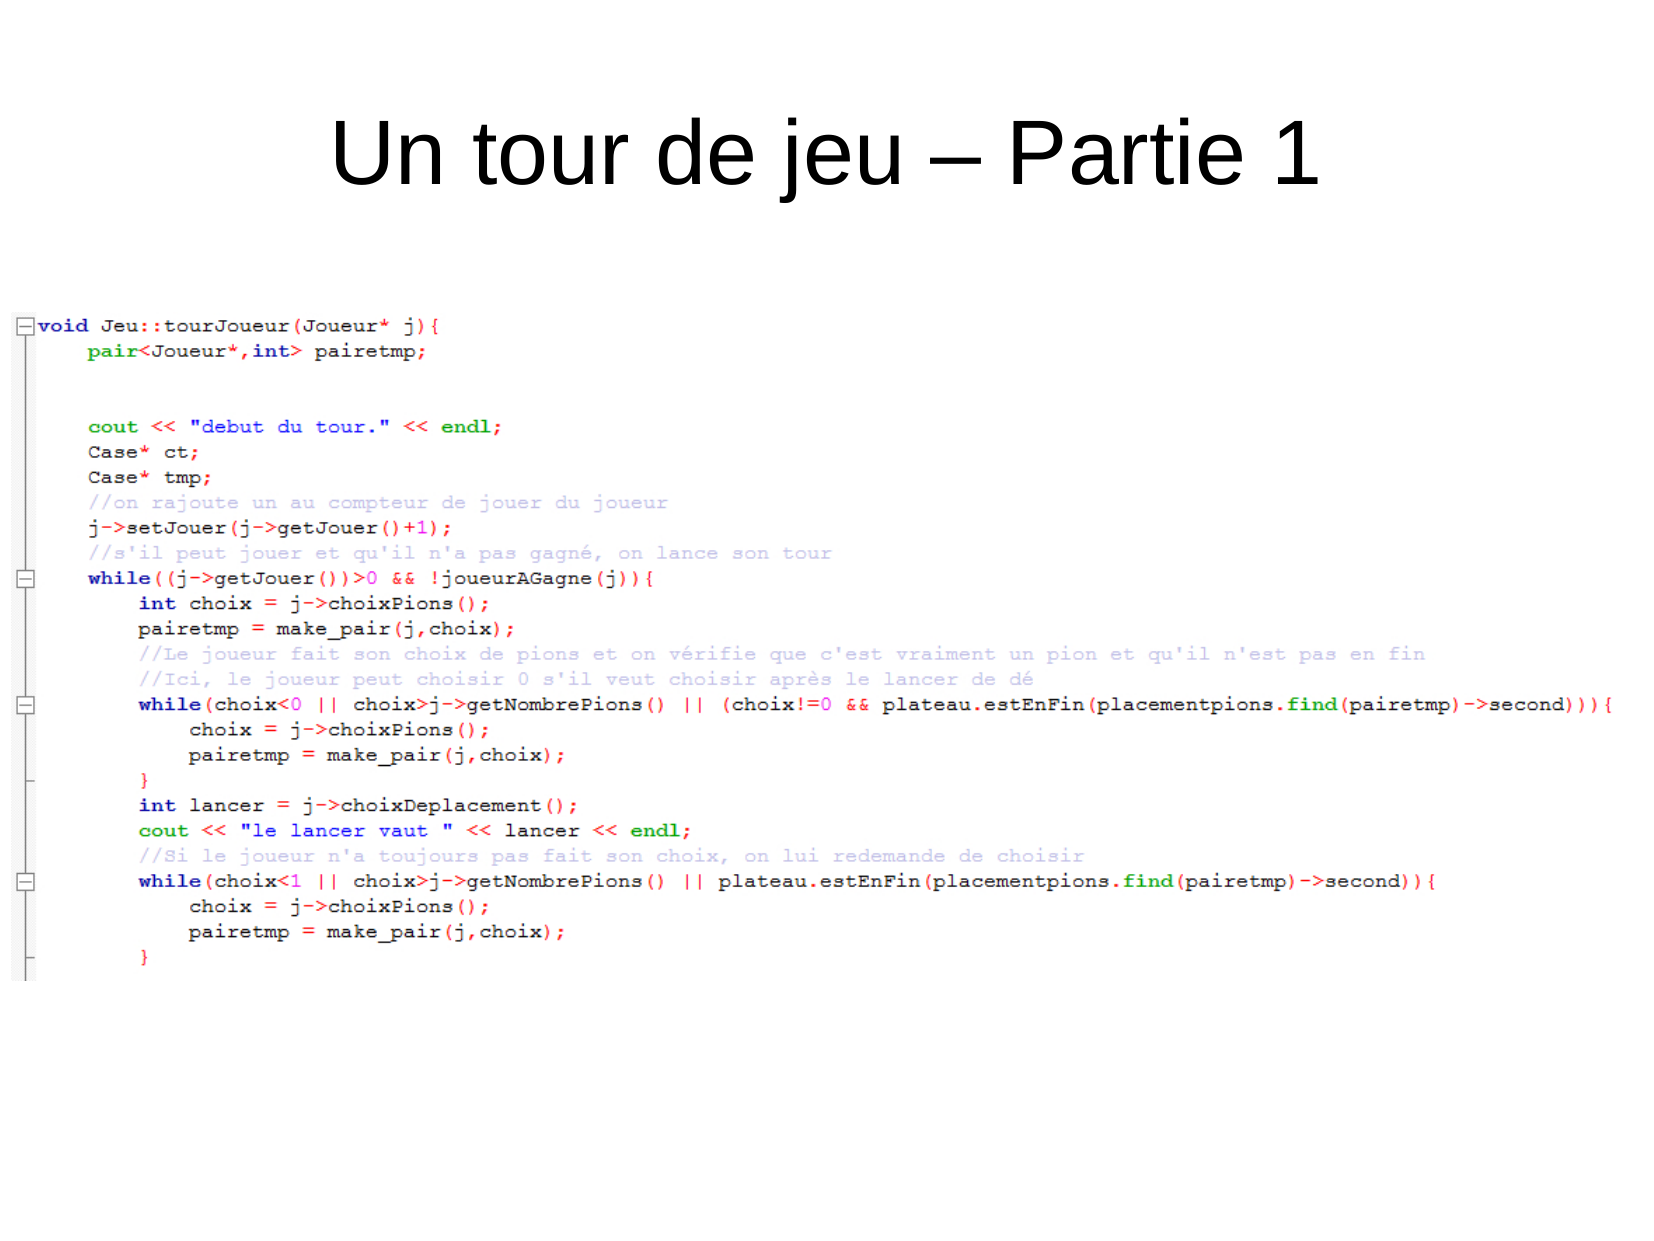

# Un tour de jeu – Partie 1